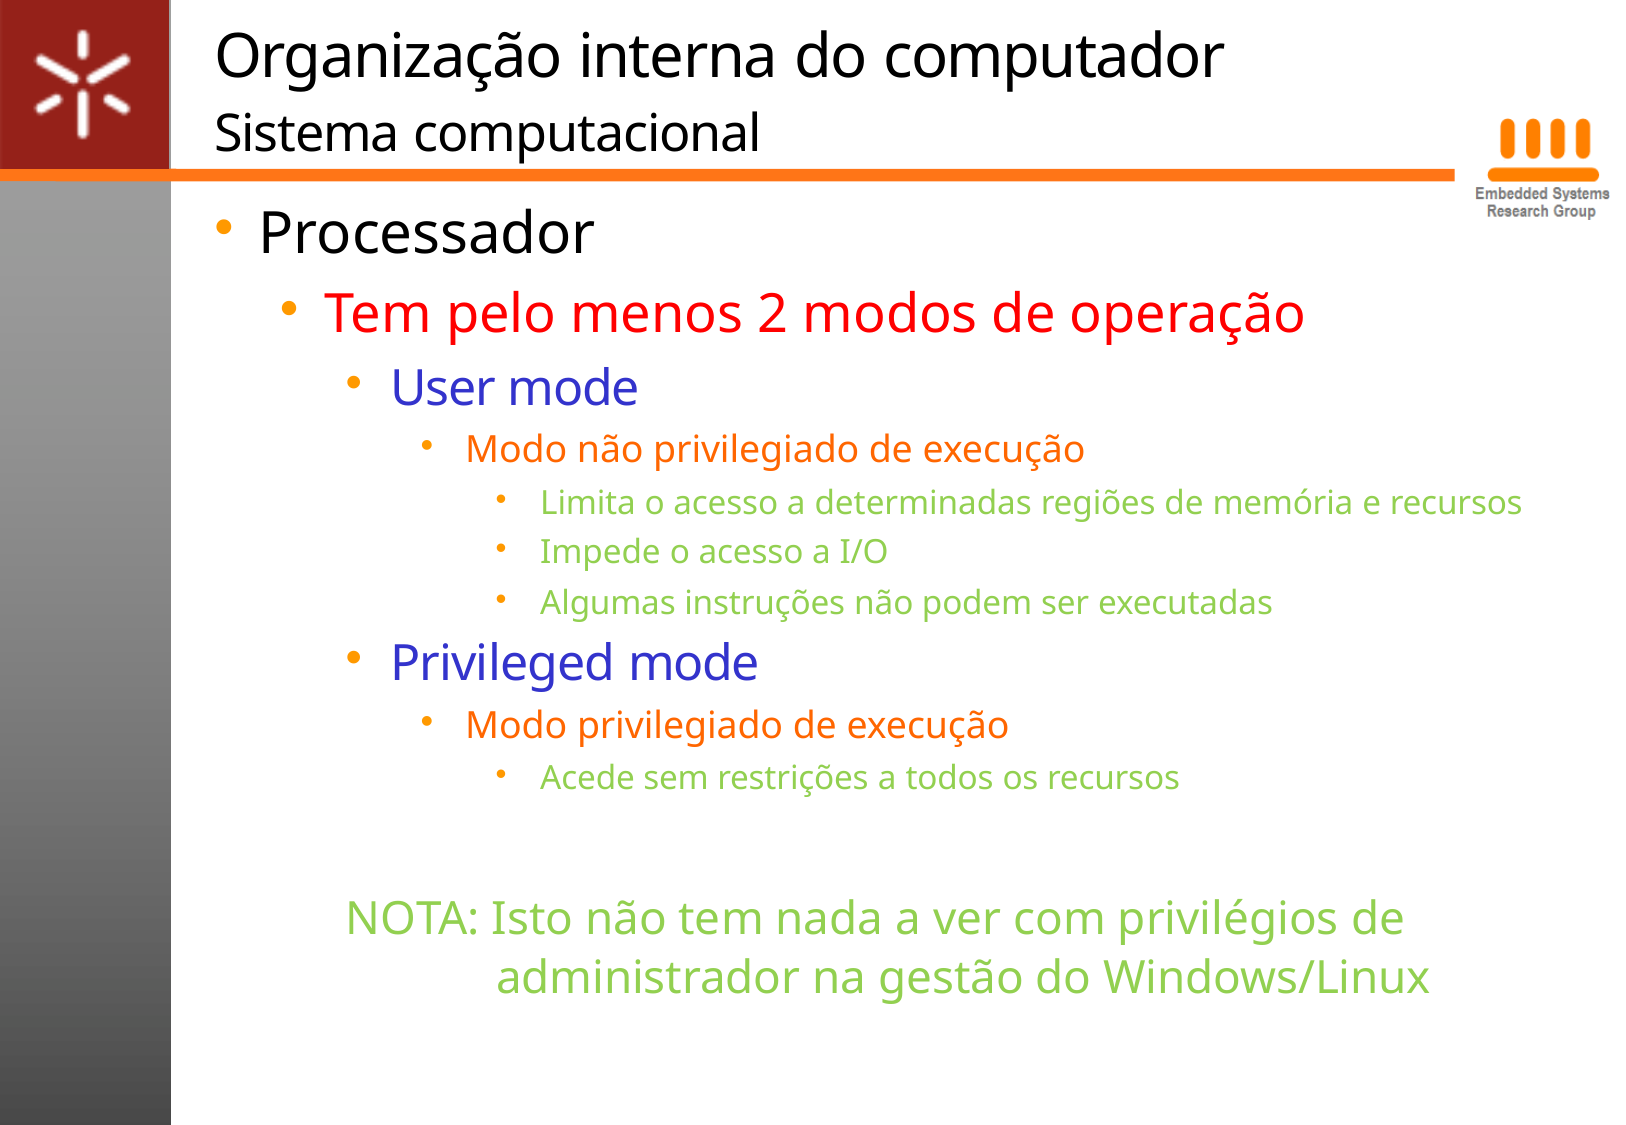

# Organização interna do computador Sistema computacional
Processador
Tem pelo menos 2 modos de operação
User mode
Modo não privilegiado de execução
Limita o acesso a determinadas regiões de memória e recursos
Impede o acesso a I/O
Algumas instruções não podem ser executadas
Privileged mode
Modo privilegiado de execução
Acede sem restrições a todos os recursos
NOTA: Isto não tem nada a ver com privilégios de administrador na gestão do Windows/Linux